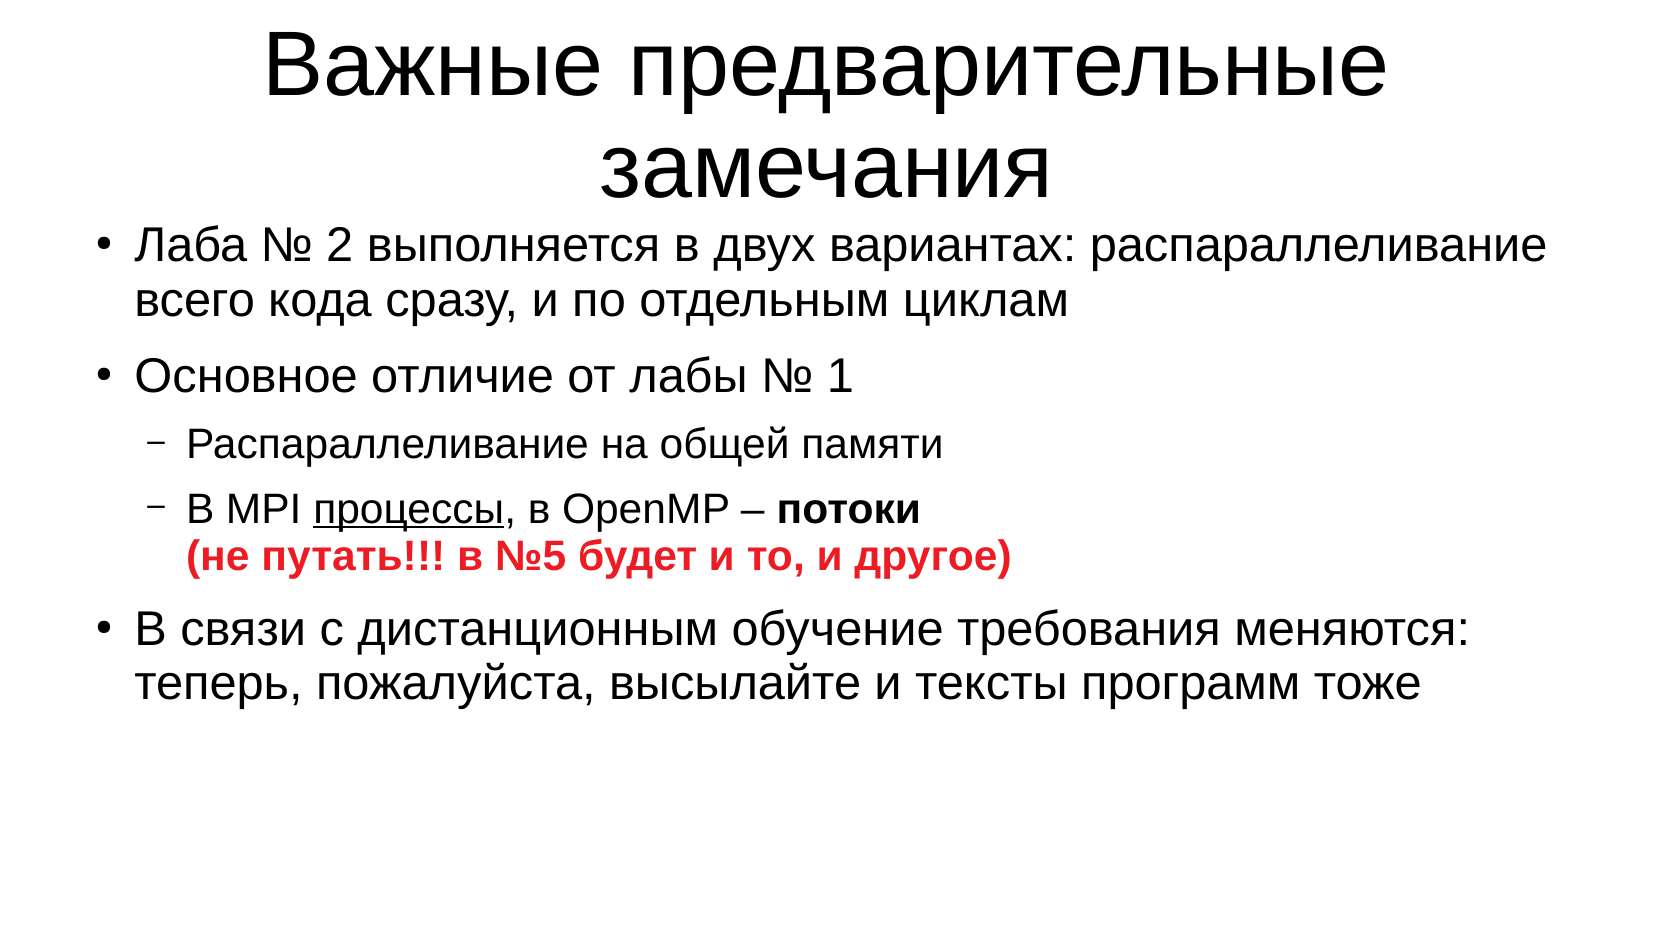

# Важные предварительные замечания
Лаба № 2 выполняется в двух вариантах: распараллеливание всего кода сразу, и по отдельным циклам
Основное отличие от лабы № 1
Распараллеливание на общей памяти
В MPI процессы, в OpenMP – потоки
(не путать!!! в №5 будет и то, и другое)
В связи с дистанционным обучение требования меняются: теперь, пожалуйста, высылайте и тексты программ тоже